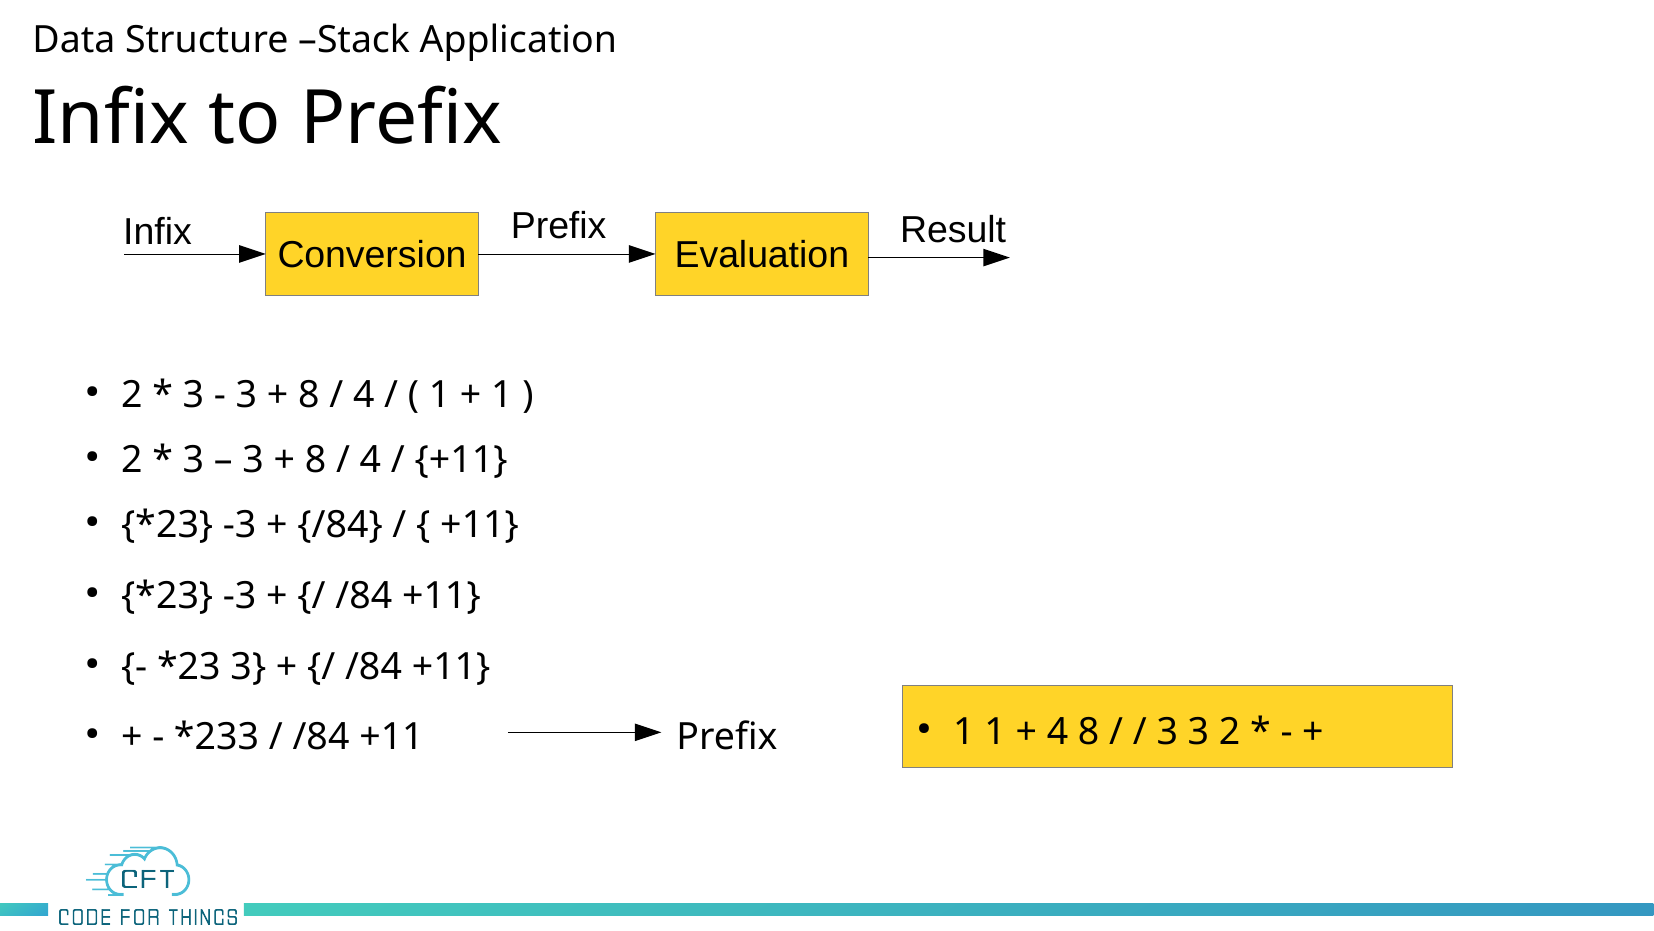

# Data Structure –Stack Application Infix to Prefix
Prefix
Result
Infix
Conversion
Evaluation
2 * 3 - 3 + 8 / 4 / ( 1 + 1 )
2 * 3 – 3 + 8 / 4 / {+11}
{*23} -3 + {/84} / { +11}
{*23} -3 + {/ /84 +11}
{- *23 3} + {/ /84 +11}
+ - *233 / /84 +11 Prefix
1 1 + 4 8 / / 3 3 2 * - +